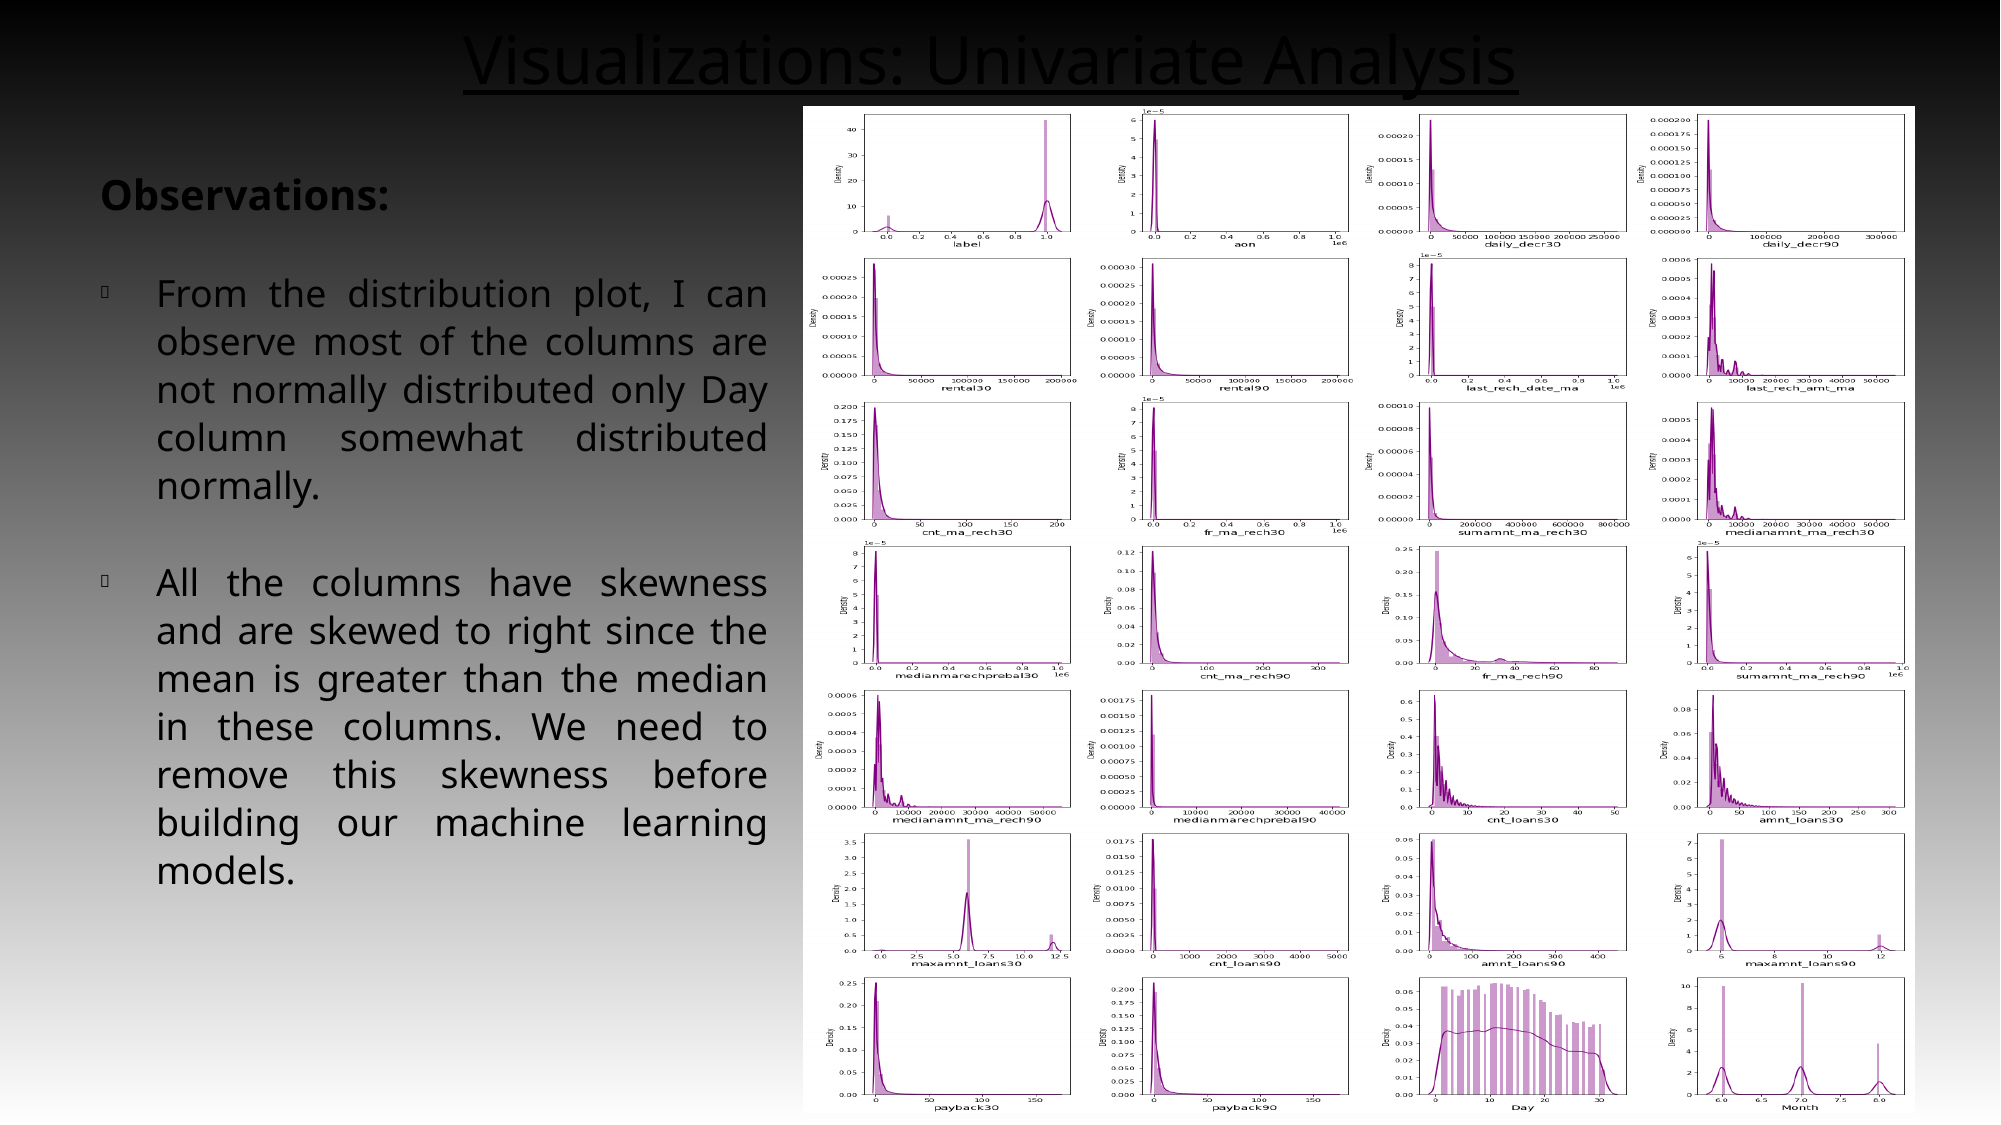

Visualizations: Univariate Analysis
Observations:
From the distribution plot, I can observe most of the columns are not normally distributed only Day column somewhat distributed normally.
All the columns have skewness and are skewed to right since the mean is greater than the median in these columns. We need to remove this skewness before building our machine learning models.